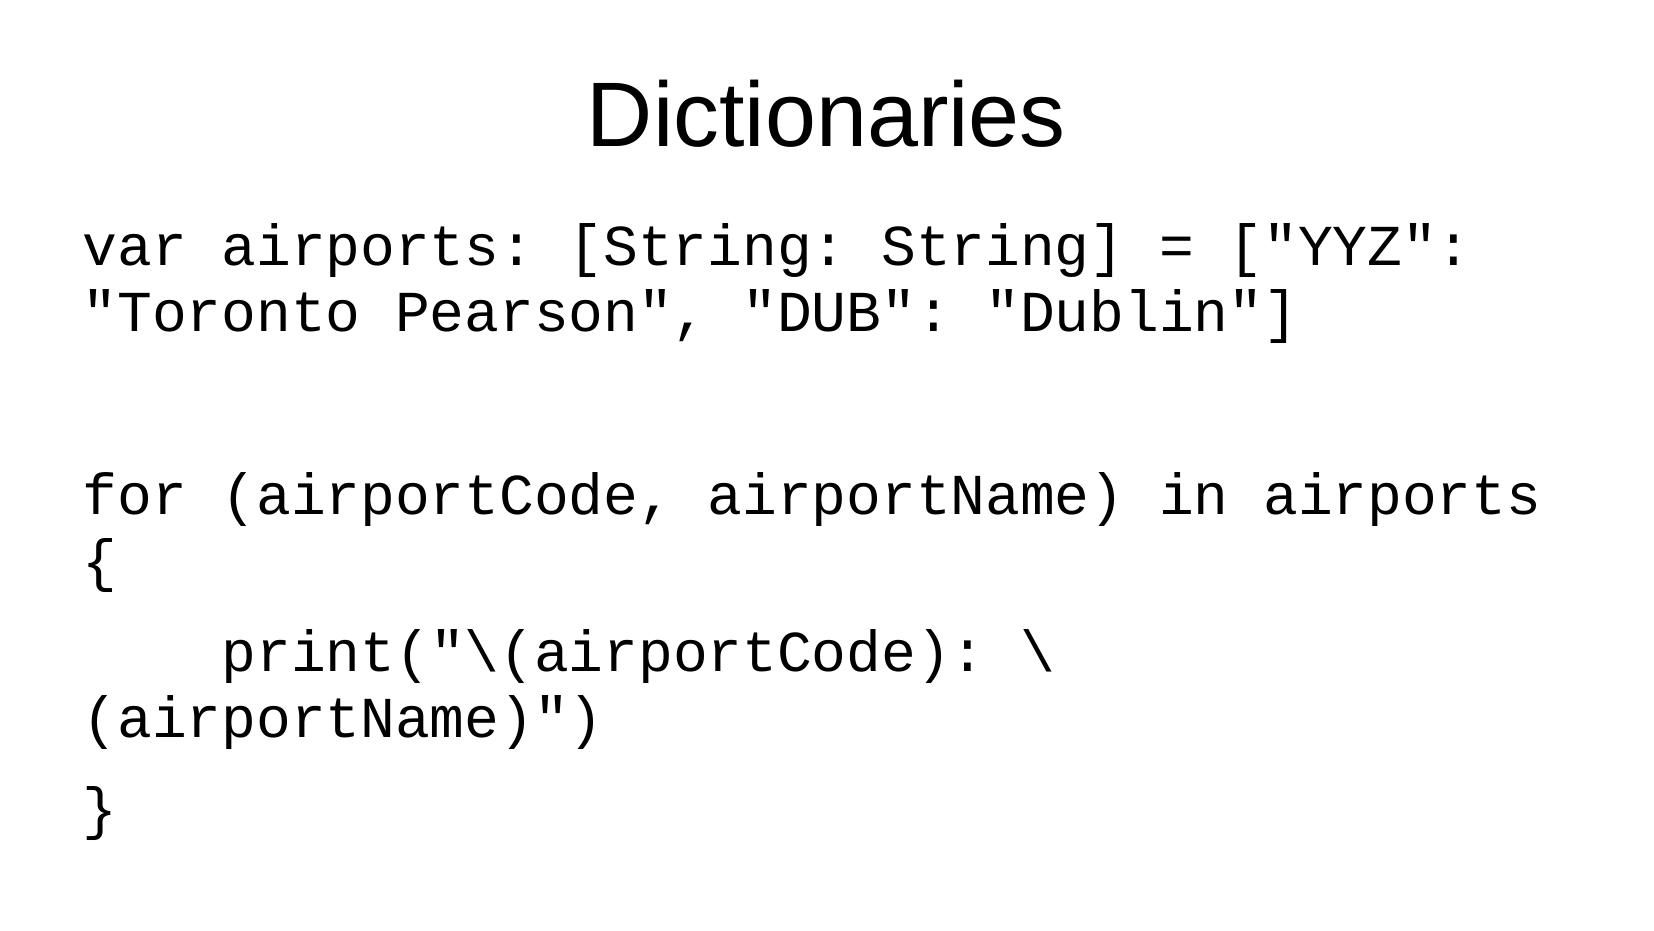

# Dictionaries
var airports: [String: String] = ["YYZ": "Toronto Pearson", "DUB": "Dublin"]
for (airportCode, airportName) in airports {
 print("\(airportCode): \(airportName)")
}